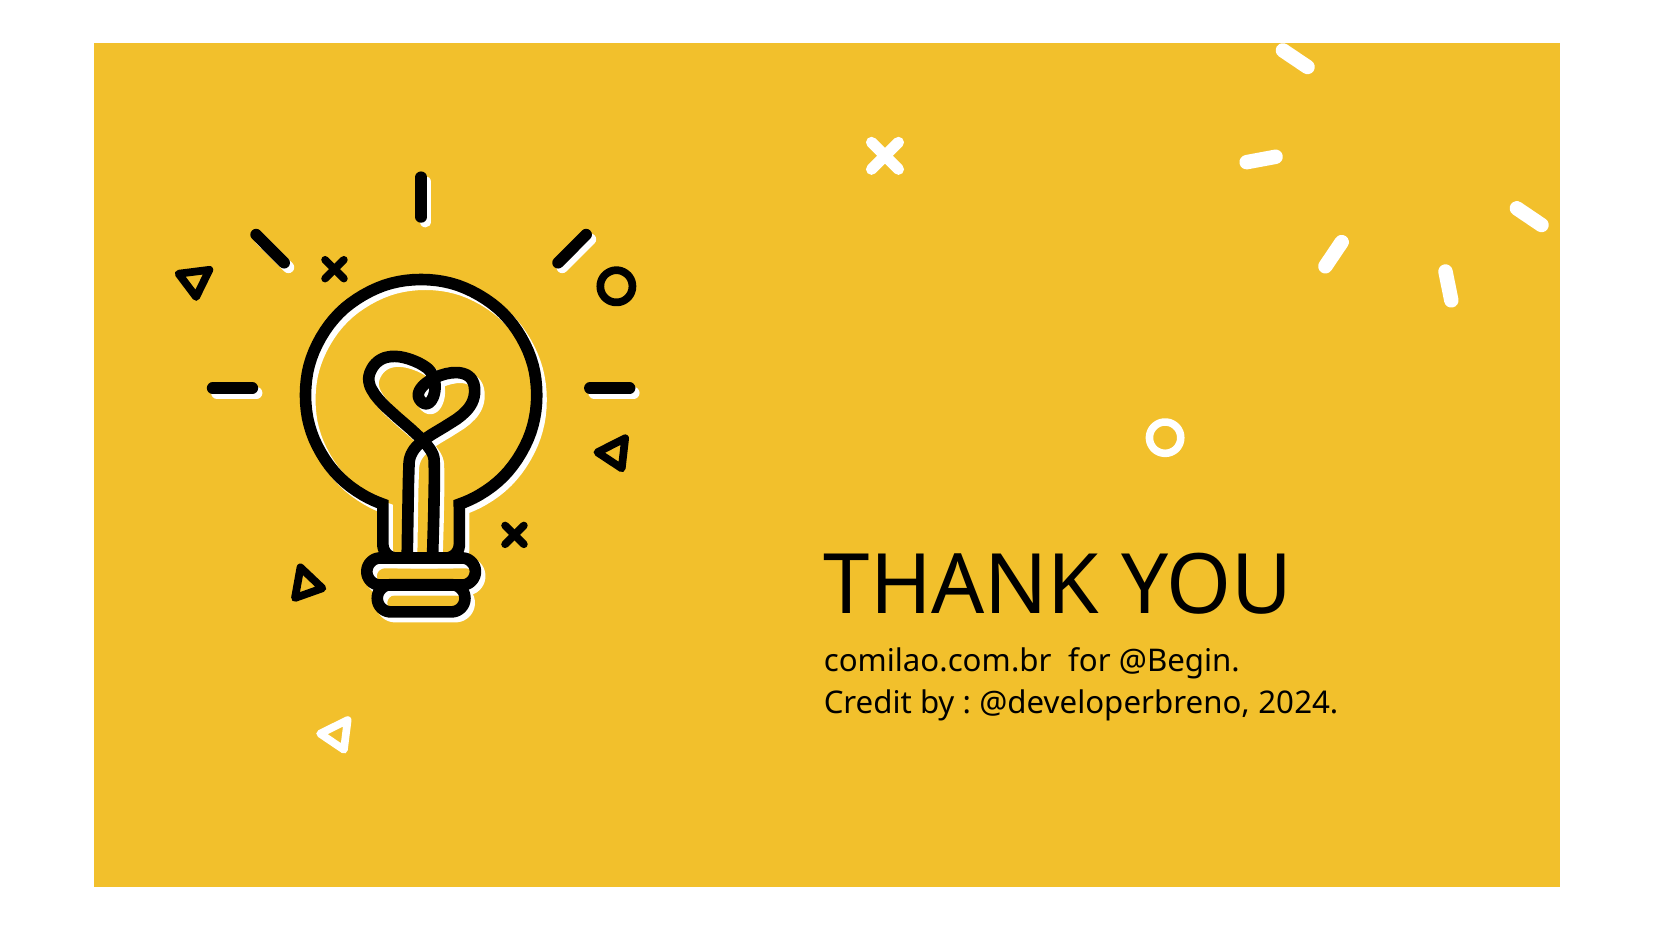

# THANK YOU
comilao.com.br for @Begin.
Credit by : @developerbreno, 2024.